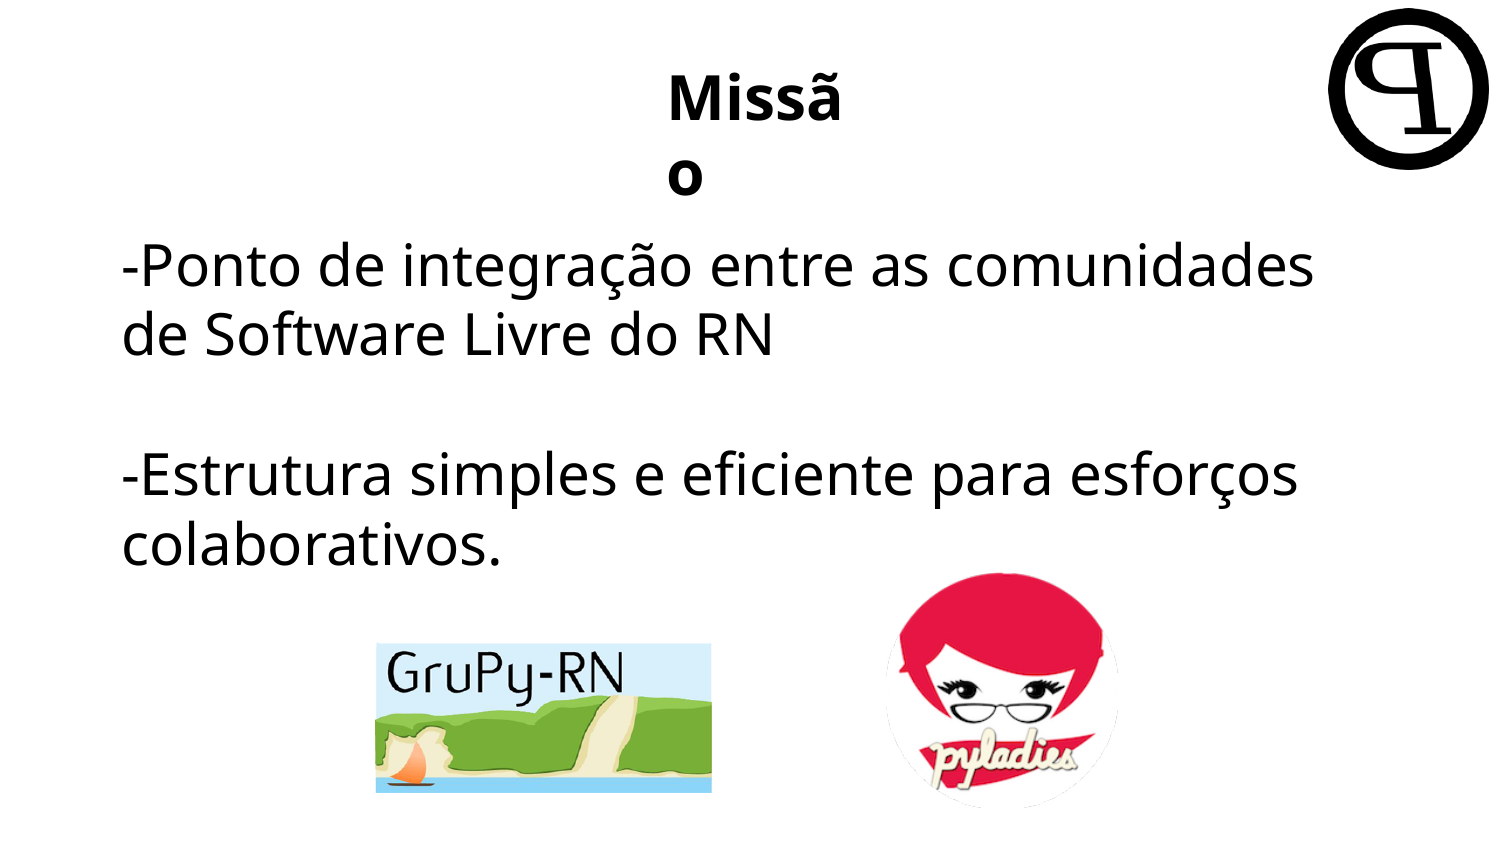

# Missão
-Ponto de integração entre as comunidades de Software Livre do RN
-Estrutura simples e eficiente para esforços colaborativos.